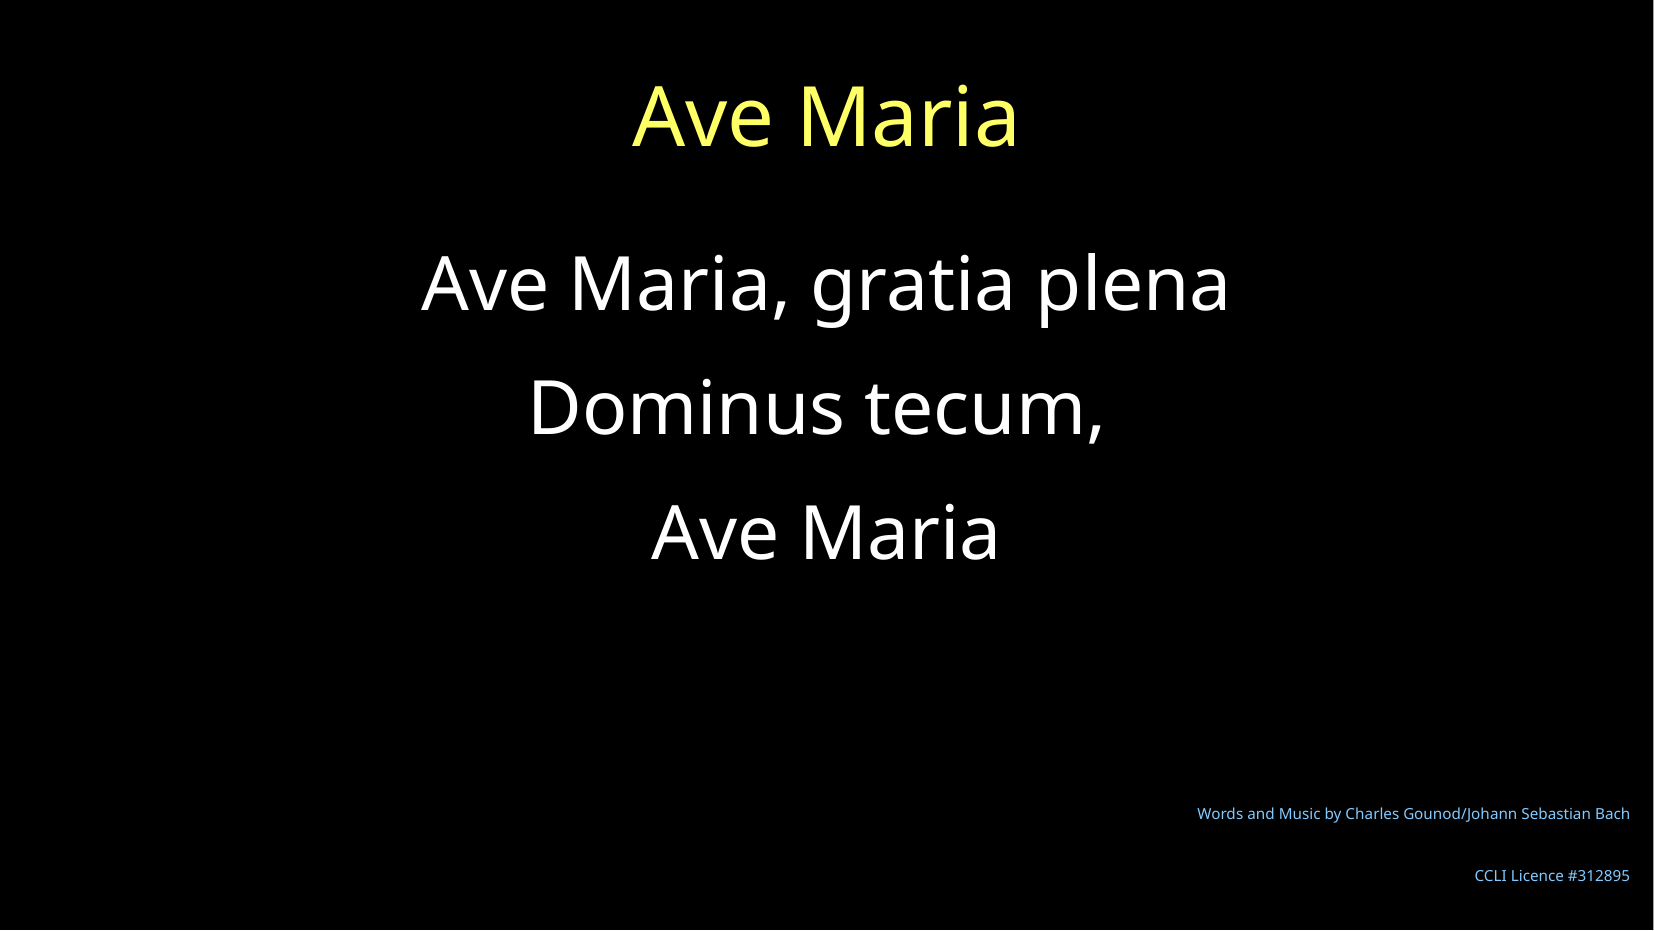

# Ave Maria
Ave Maria, gratia plena
Dominus tecum,
Ave Maria
Words and Music by Charles Gounod/Johann Sebastian Bach
CCLI Licence #312895